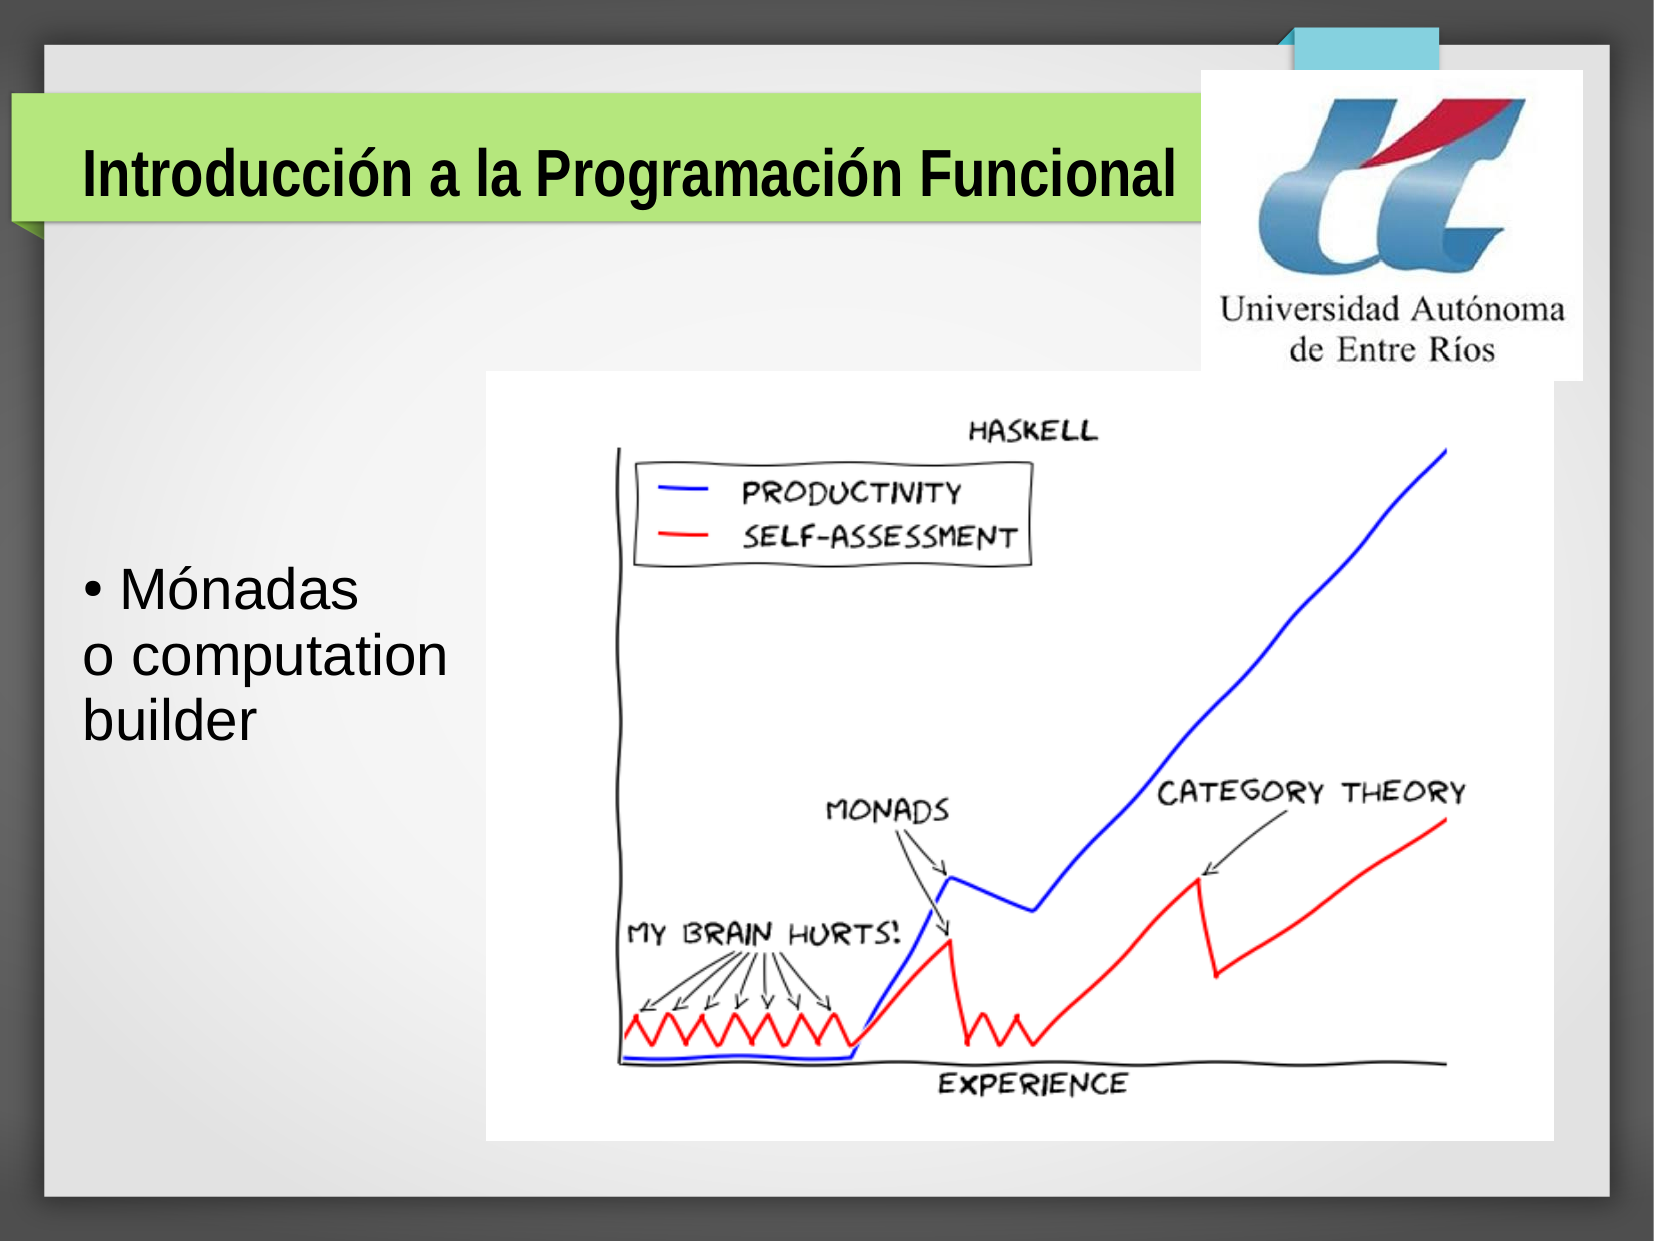

# Introducción a la Programación Funcional
 Mónadas
o computation
builder